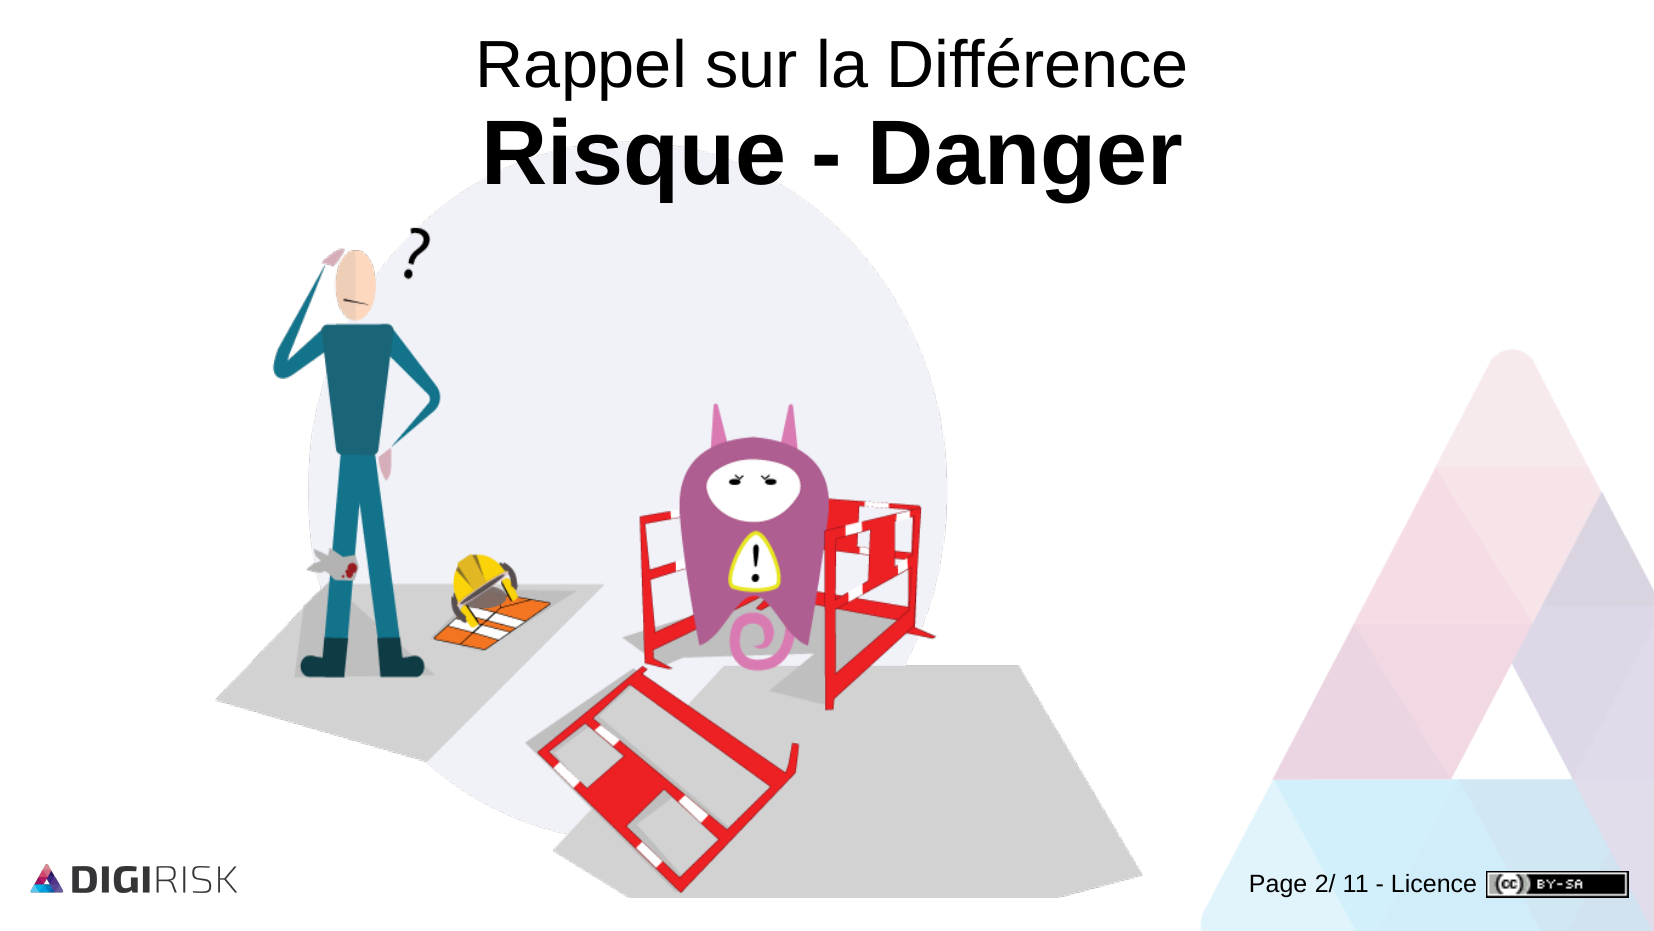

# Rappel sur la Différence Risque - Danger